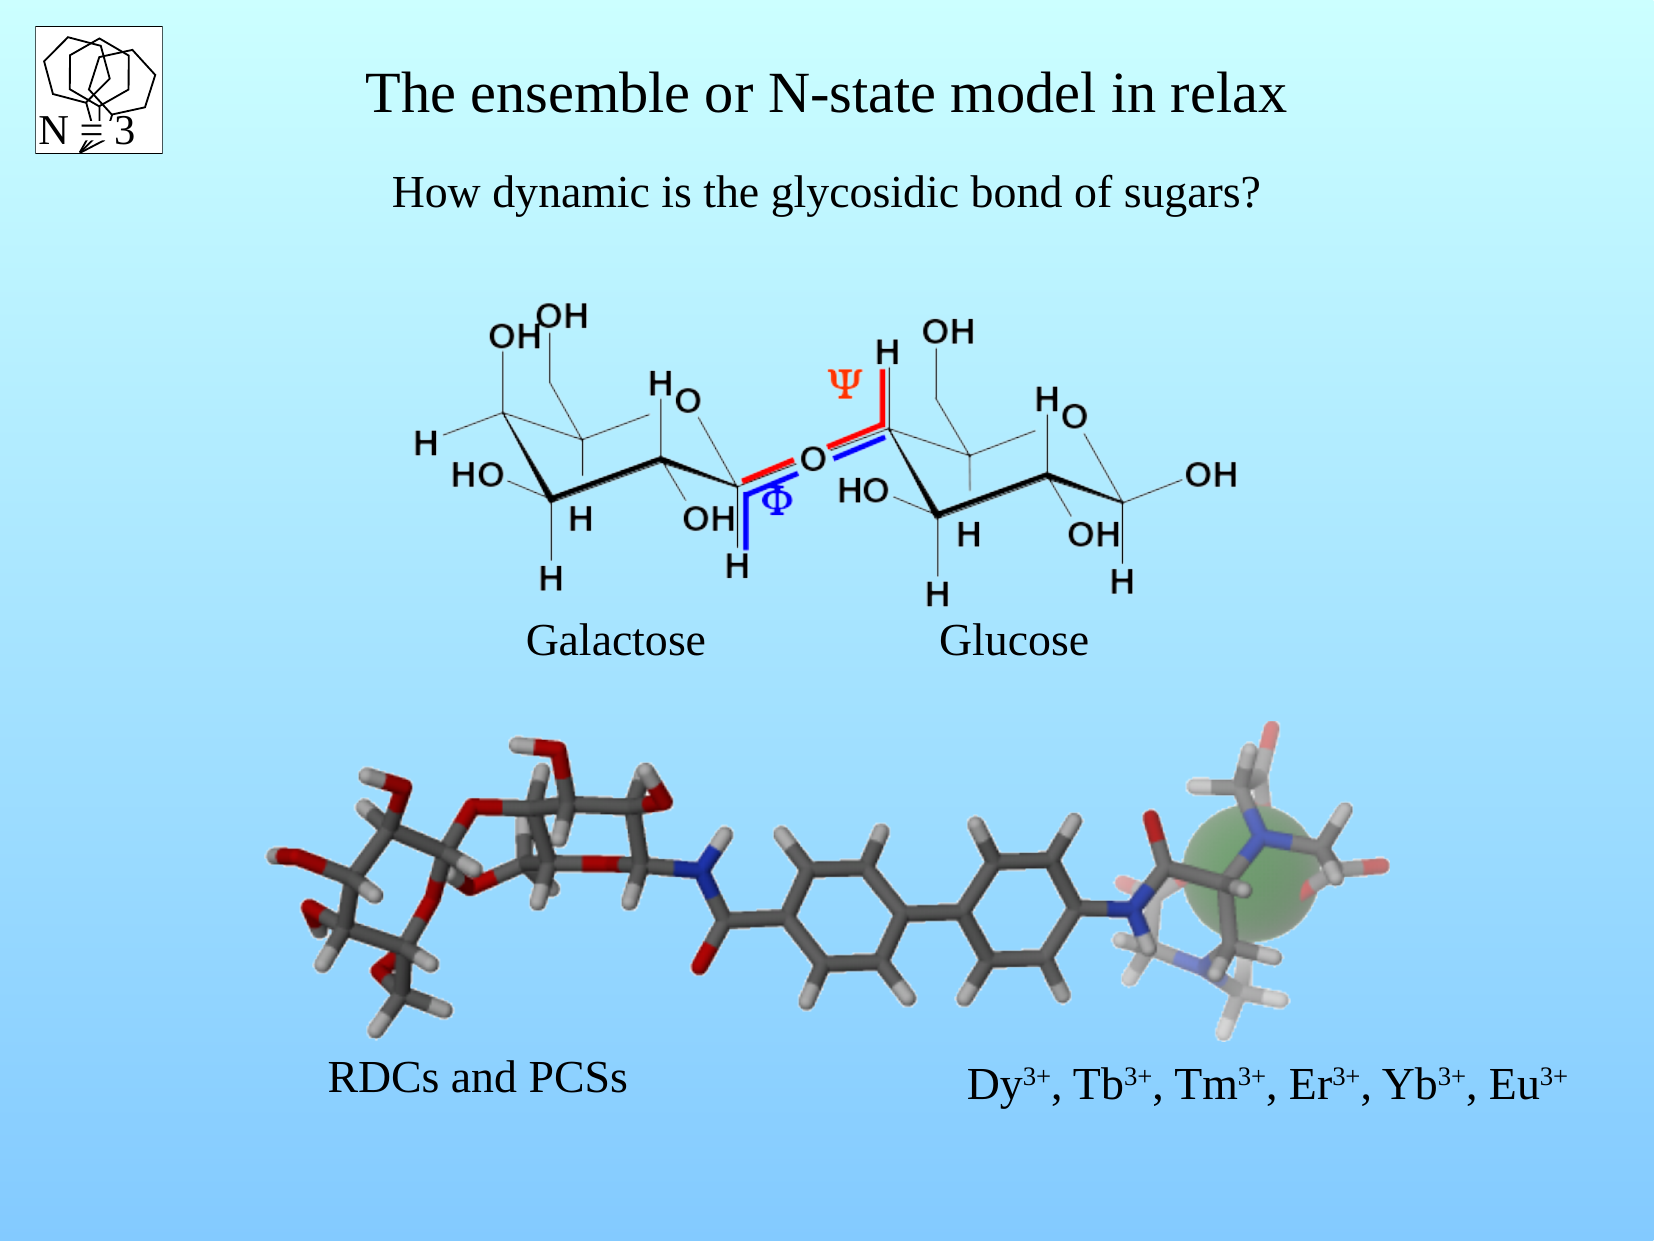

The ensemble or N-state model in relax
How dynamic is the glycosidic bond of sugars?
Galactose
Glucose
RDCs and PCSs
Dy3+, Tb3+, Tm3+, Er3+, Yb3+, Eu3+